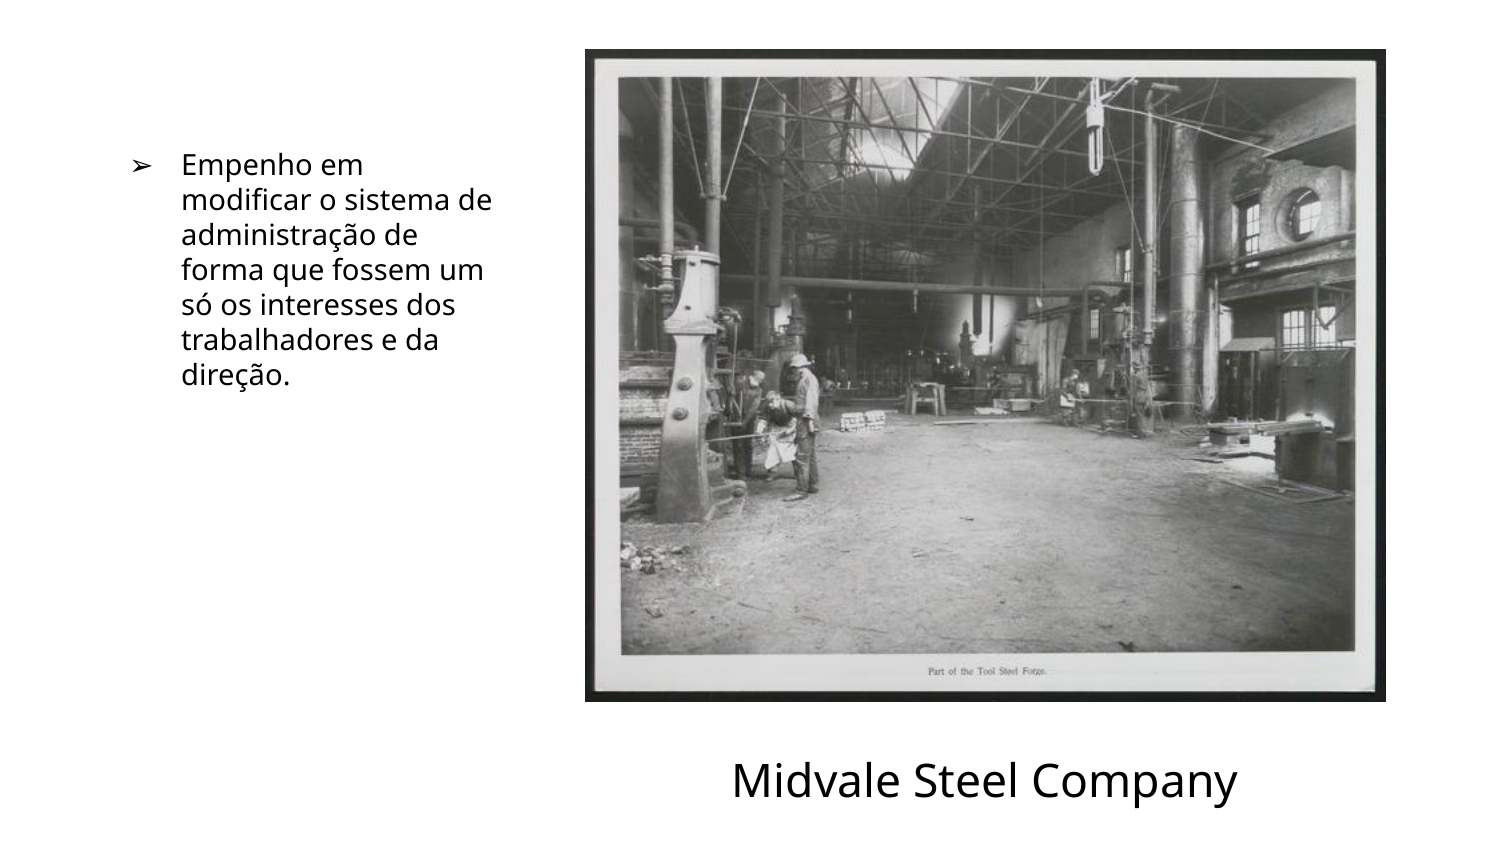

Empenho em modificar o sistema de administração de forma que fossem um só os interesses dos trabalhadores e da direção.
# Midvale Steel Company